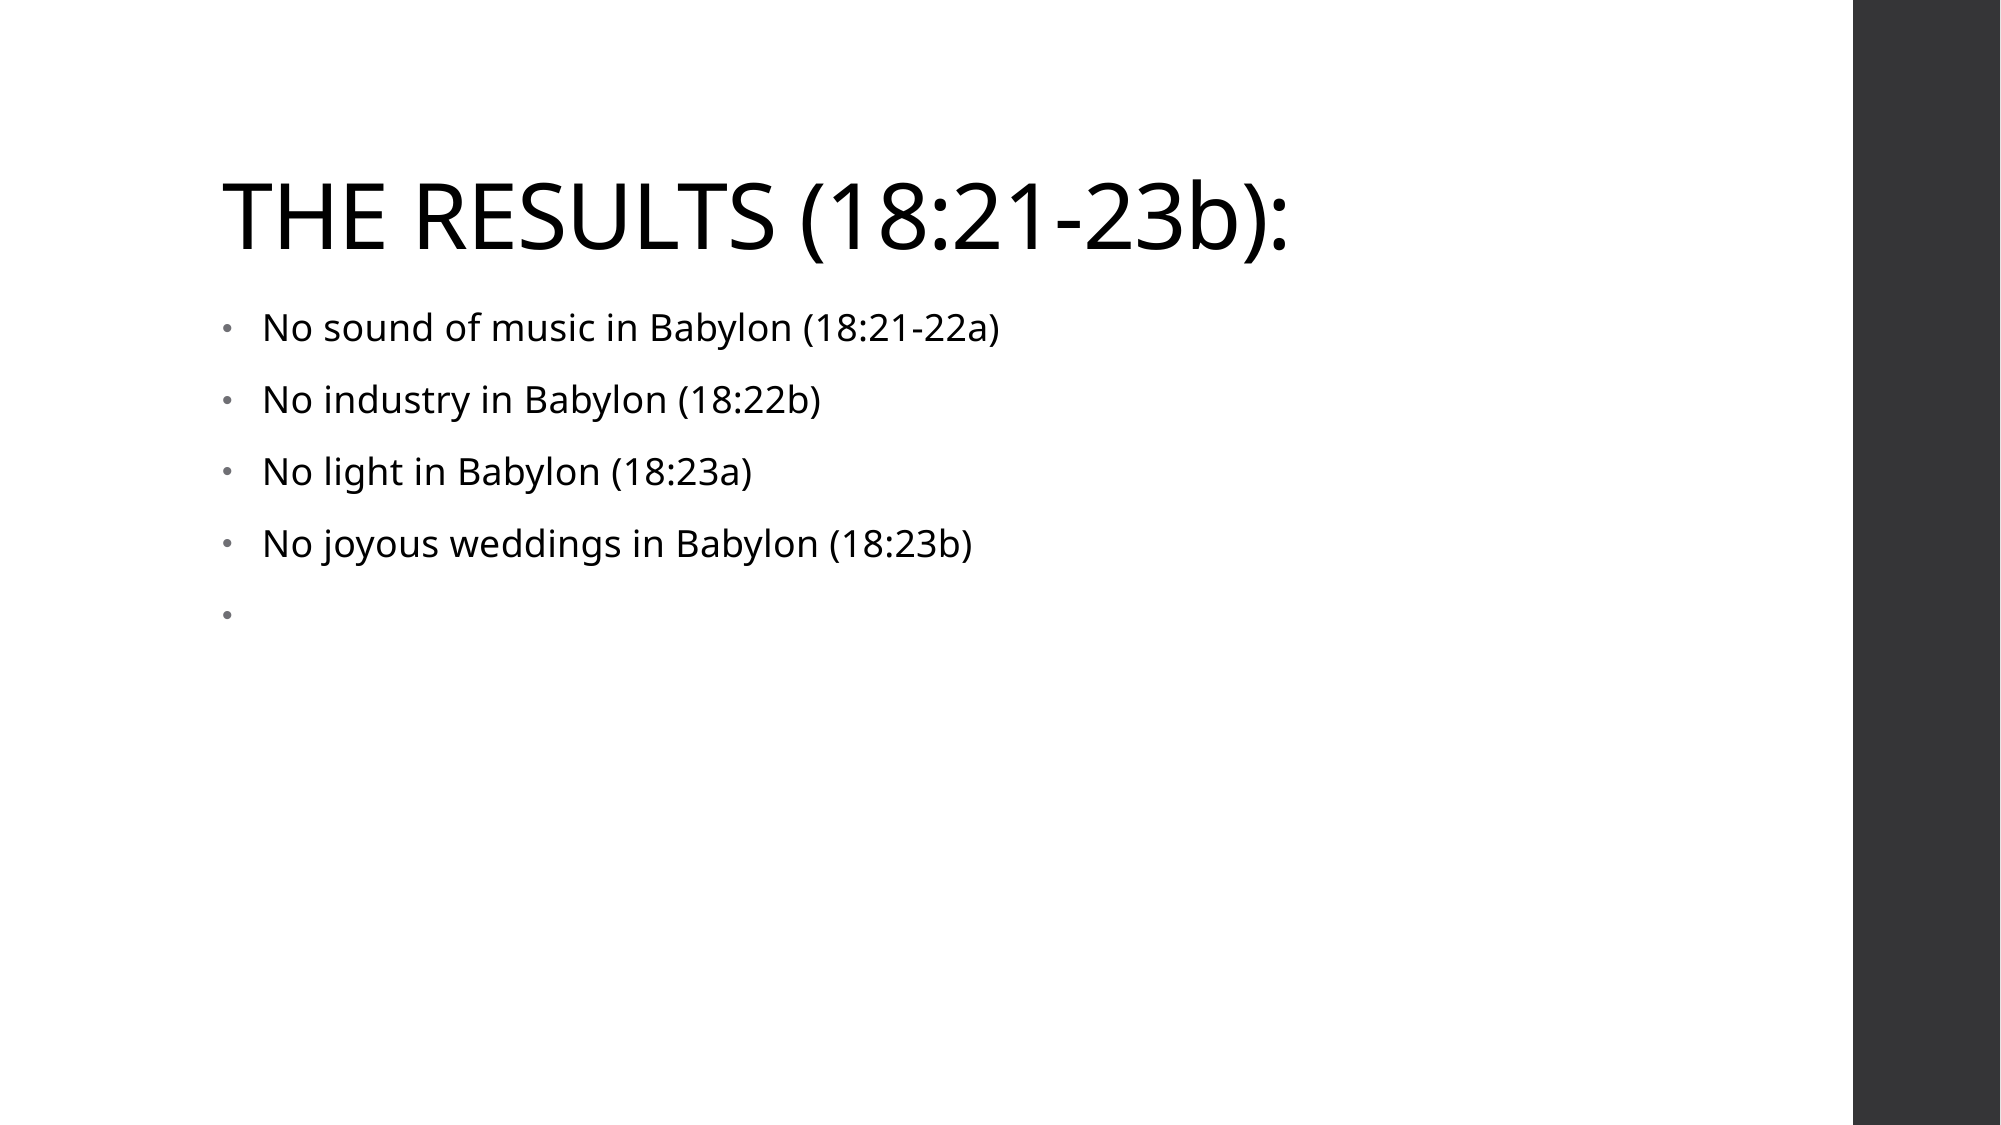

# THE RESULTS (18:21-23b):
 No sound of music in Babylon (18:21-22a)
 No industry in Babylon (18:22b)
 No light in Babylon (18:23a)
 No joyous weddings in Babylon (18:23b)